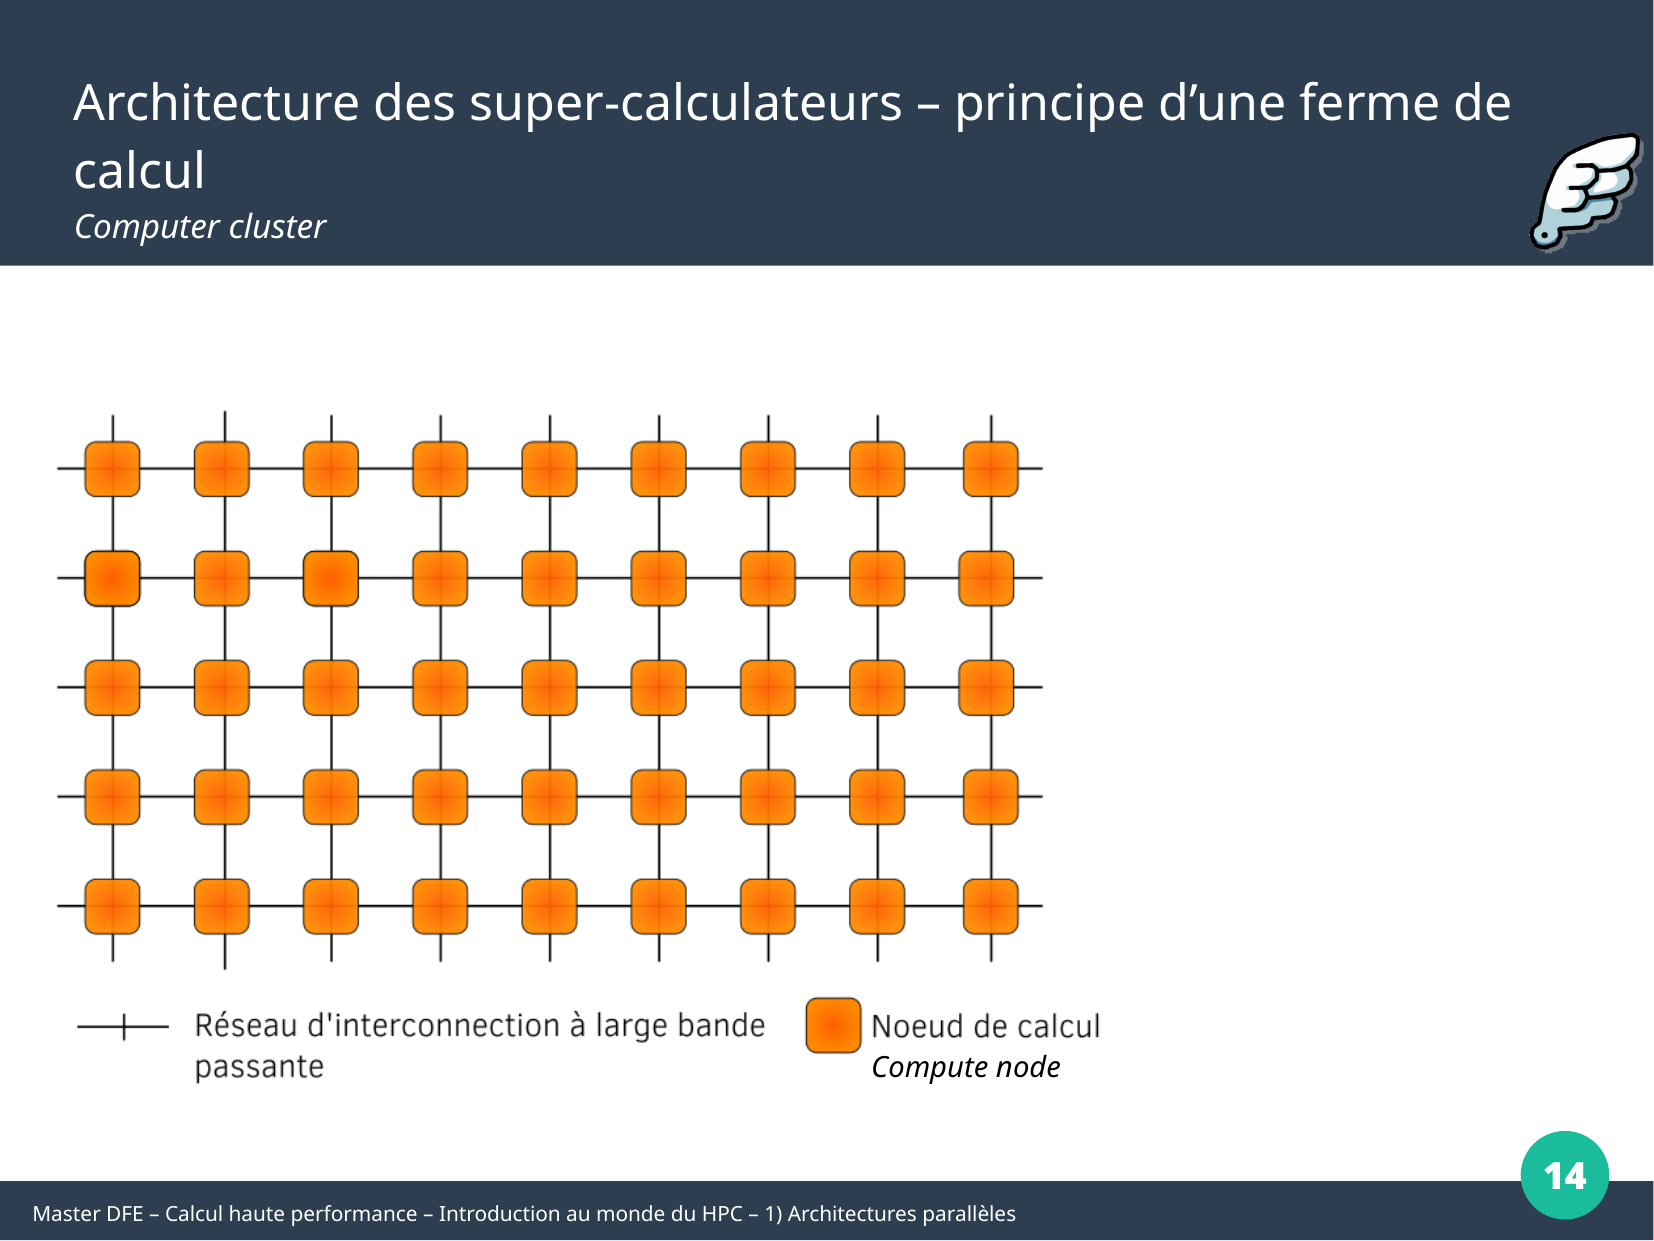

Architecture des super-calculateurs – principe d’une ferme de calcul
Computer cluster
Compute node
14
Master DFE – Calcul haute performance – Introduction au monde du HPC – 1) Architectures parallèles